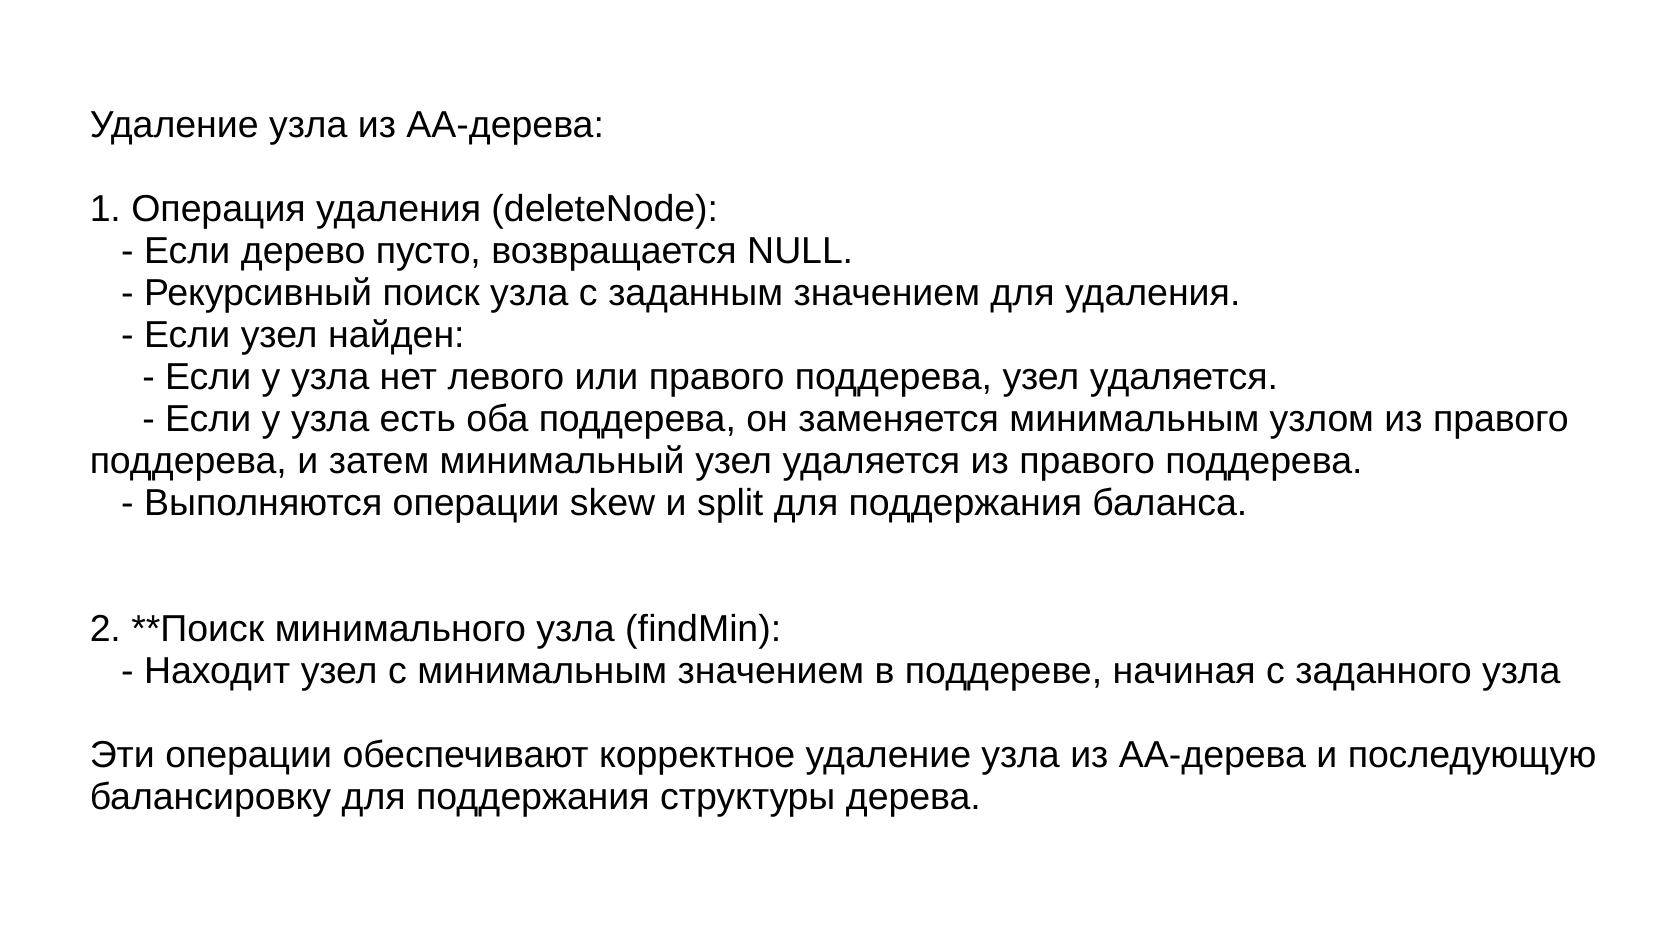

Удаление узла из АА-дерева:
1. Операция удаления (deleteNode):
 - Если дерево пусто, возвращается NULL.
 - Рекурсивный поиск узла с заданным значением для удаления.
 - Если узел найден:
 - Если у узла нет левого или правого поддерева, узел удаляется.
 - Если у узла есть оба поддерева, он заменяется минимальным узлом из правого поддерева, и затем минимальный узел удаляется из правого поддерева.
 - Выполняются операции skew и split для поддержания баланса.
2. **Поиск минимального узла (findMin):
 - Находит узел с минимальным значением в поддереве, начиная с заданного узла
Эти операции обеспечивают корректное удаление узла из АА-дерева и последующую балансировку для поддержания структуры дерева.
#